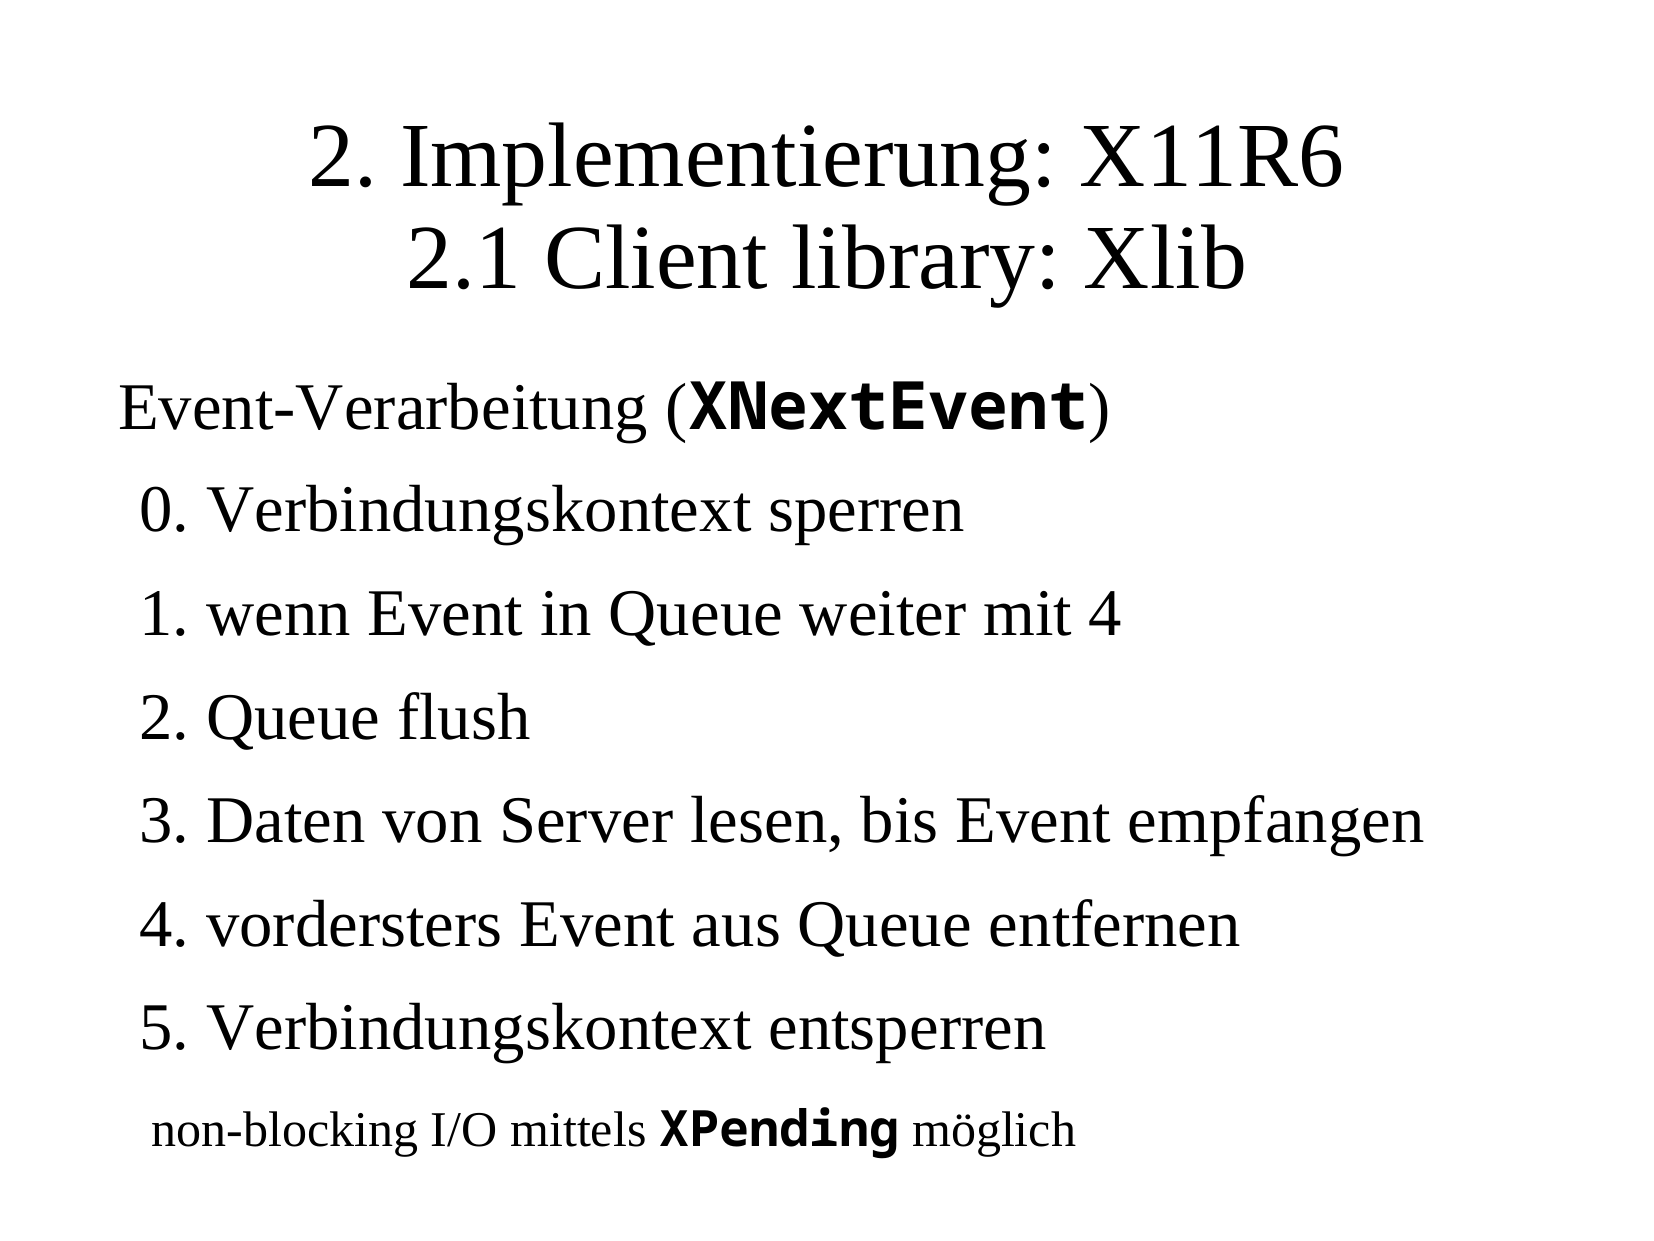

# 2. Implementierung: X11R6 2.1 Client library: Xlib
Event-Verarbeitung (XNextEvent)
0. Verbindungskontext sperren
1. wenn Event in Queue weiter mit 4
2. Queue flush
3. Daten von Server lesen, bis Event empfangen
4. vordersters Event aus Queue entfernen
5. Verbindungskontext entsperren
non-blocking I/O mittels XPending möglich